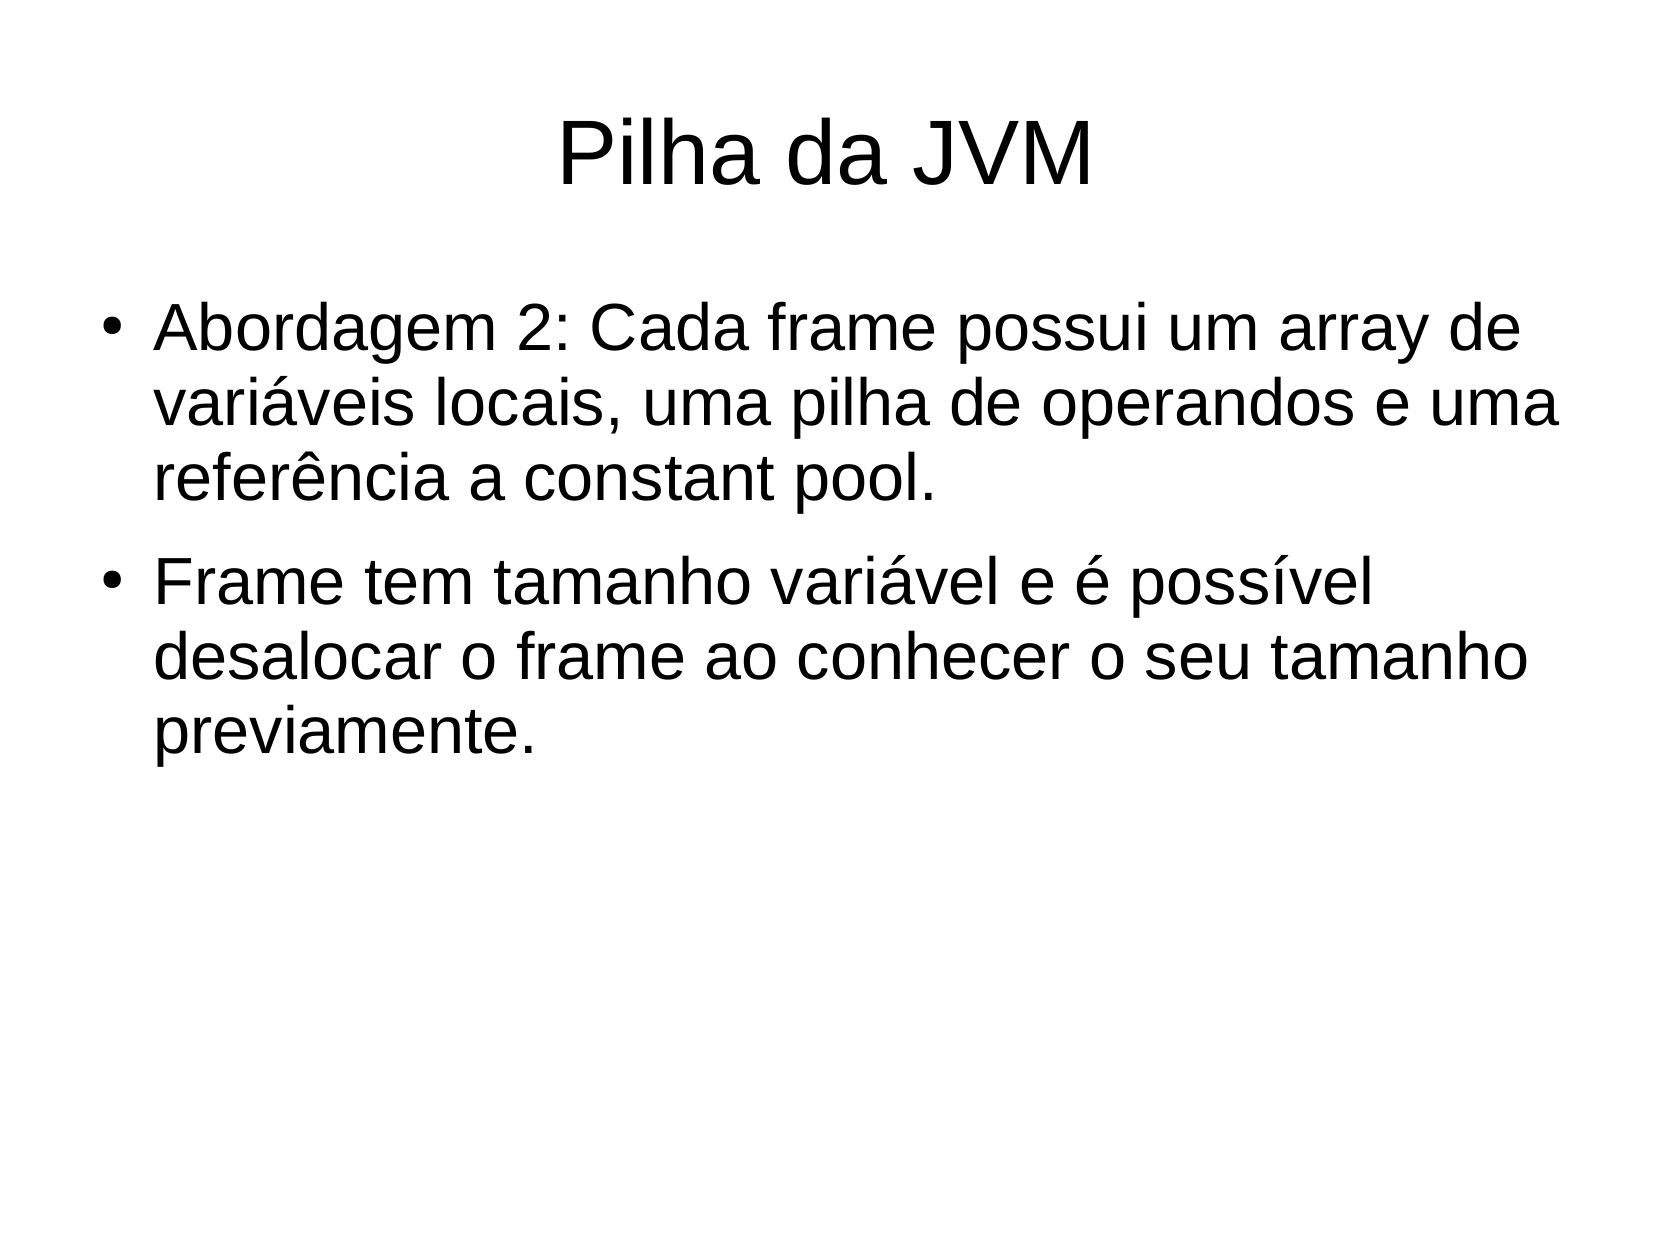

# Pilha da JVM
Abordagem 2: Cada frame possui um array de variáveis locais, uma pilha de operandos e uma referência a constant pool.
Frame tem tamanho variável e é possível desalocar o frame ao conhecer o seu tamanho previamente.